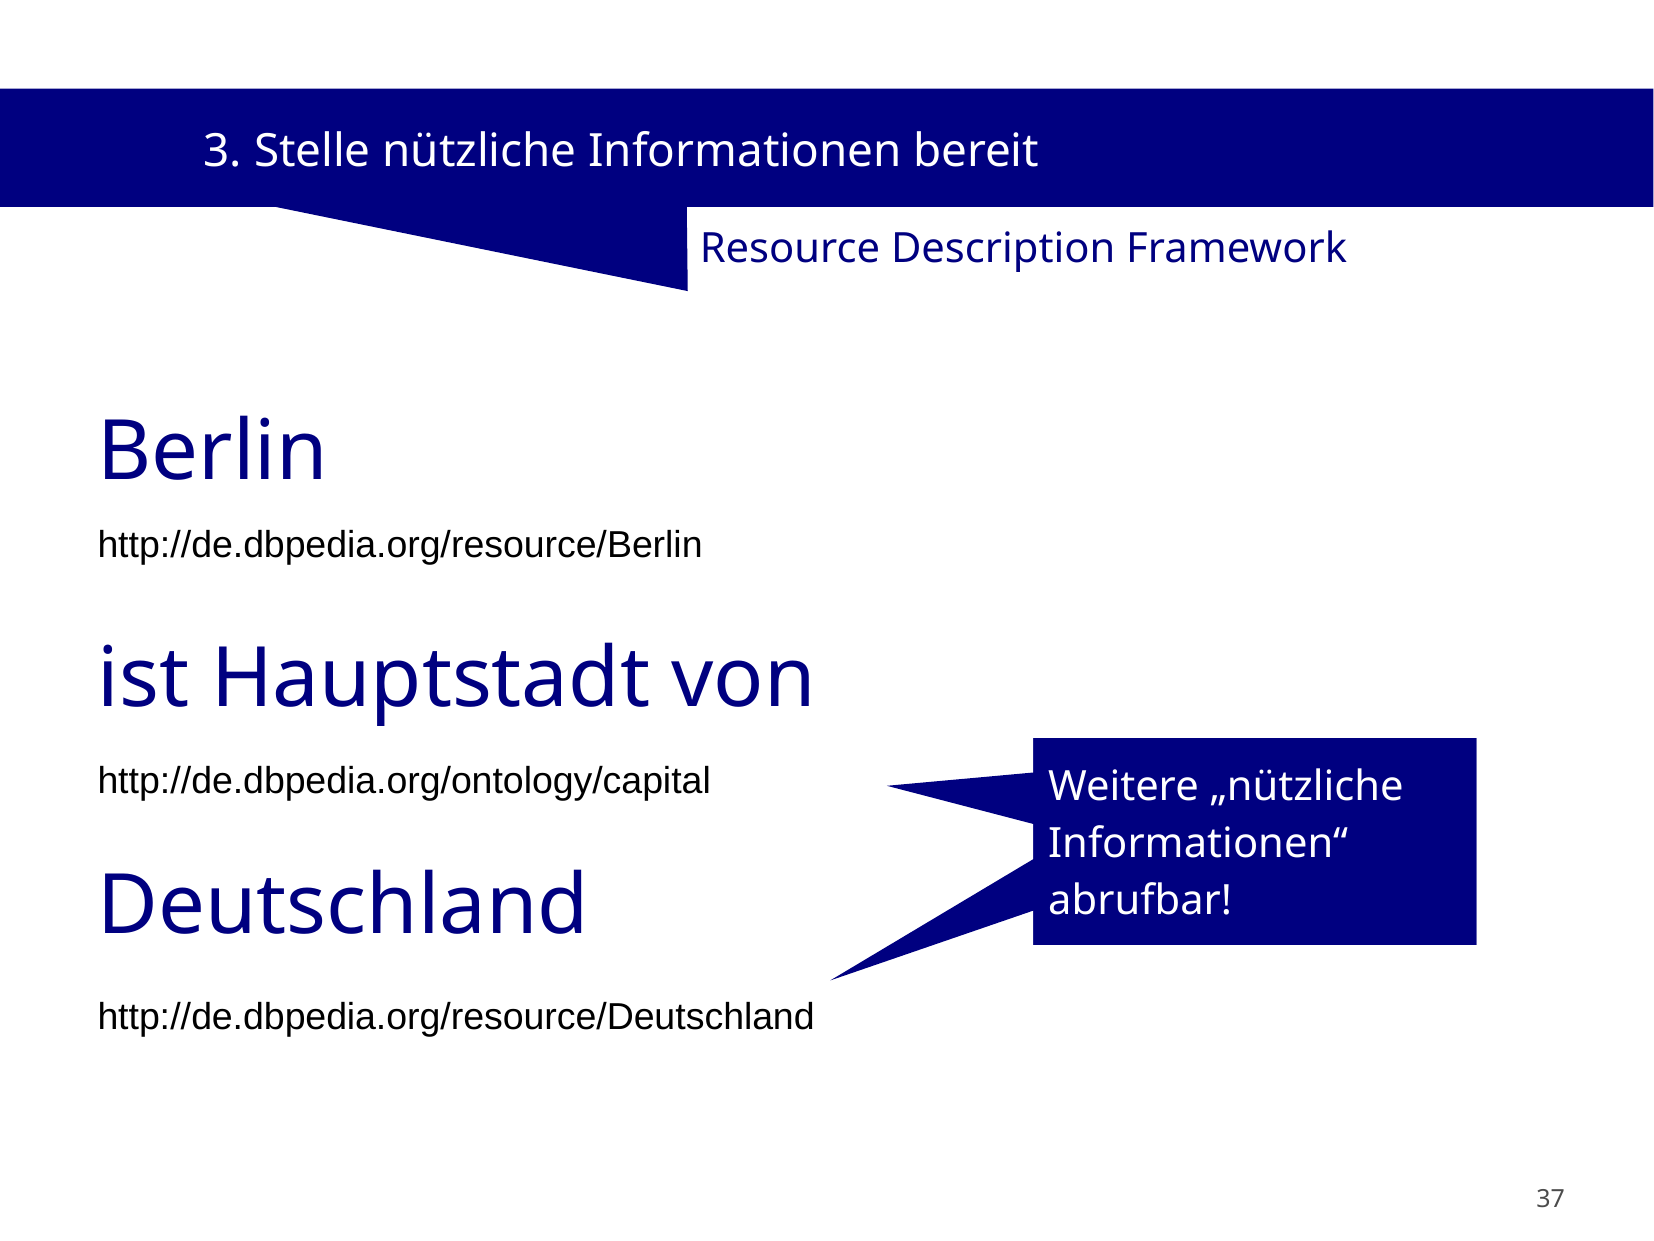

3. Stelle nützliche Informationen bereit
Resource Description Framework
Berlin
ist Hauptstadt von
Deutschland
http://de.dbpedia.org/resource/Berlin
Weitere „nützliche
Informationen“
abrufbar!
http://de.dbpedia.org/ontology/capital
http://de.dbpedia.org/resource/Deutschland